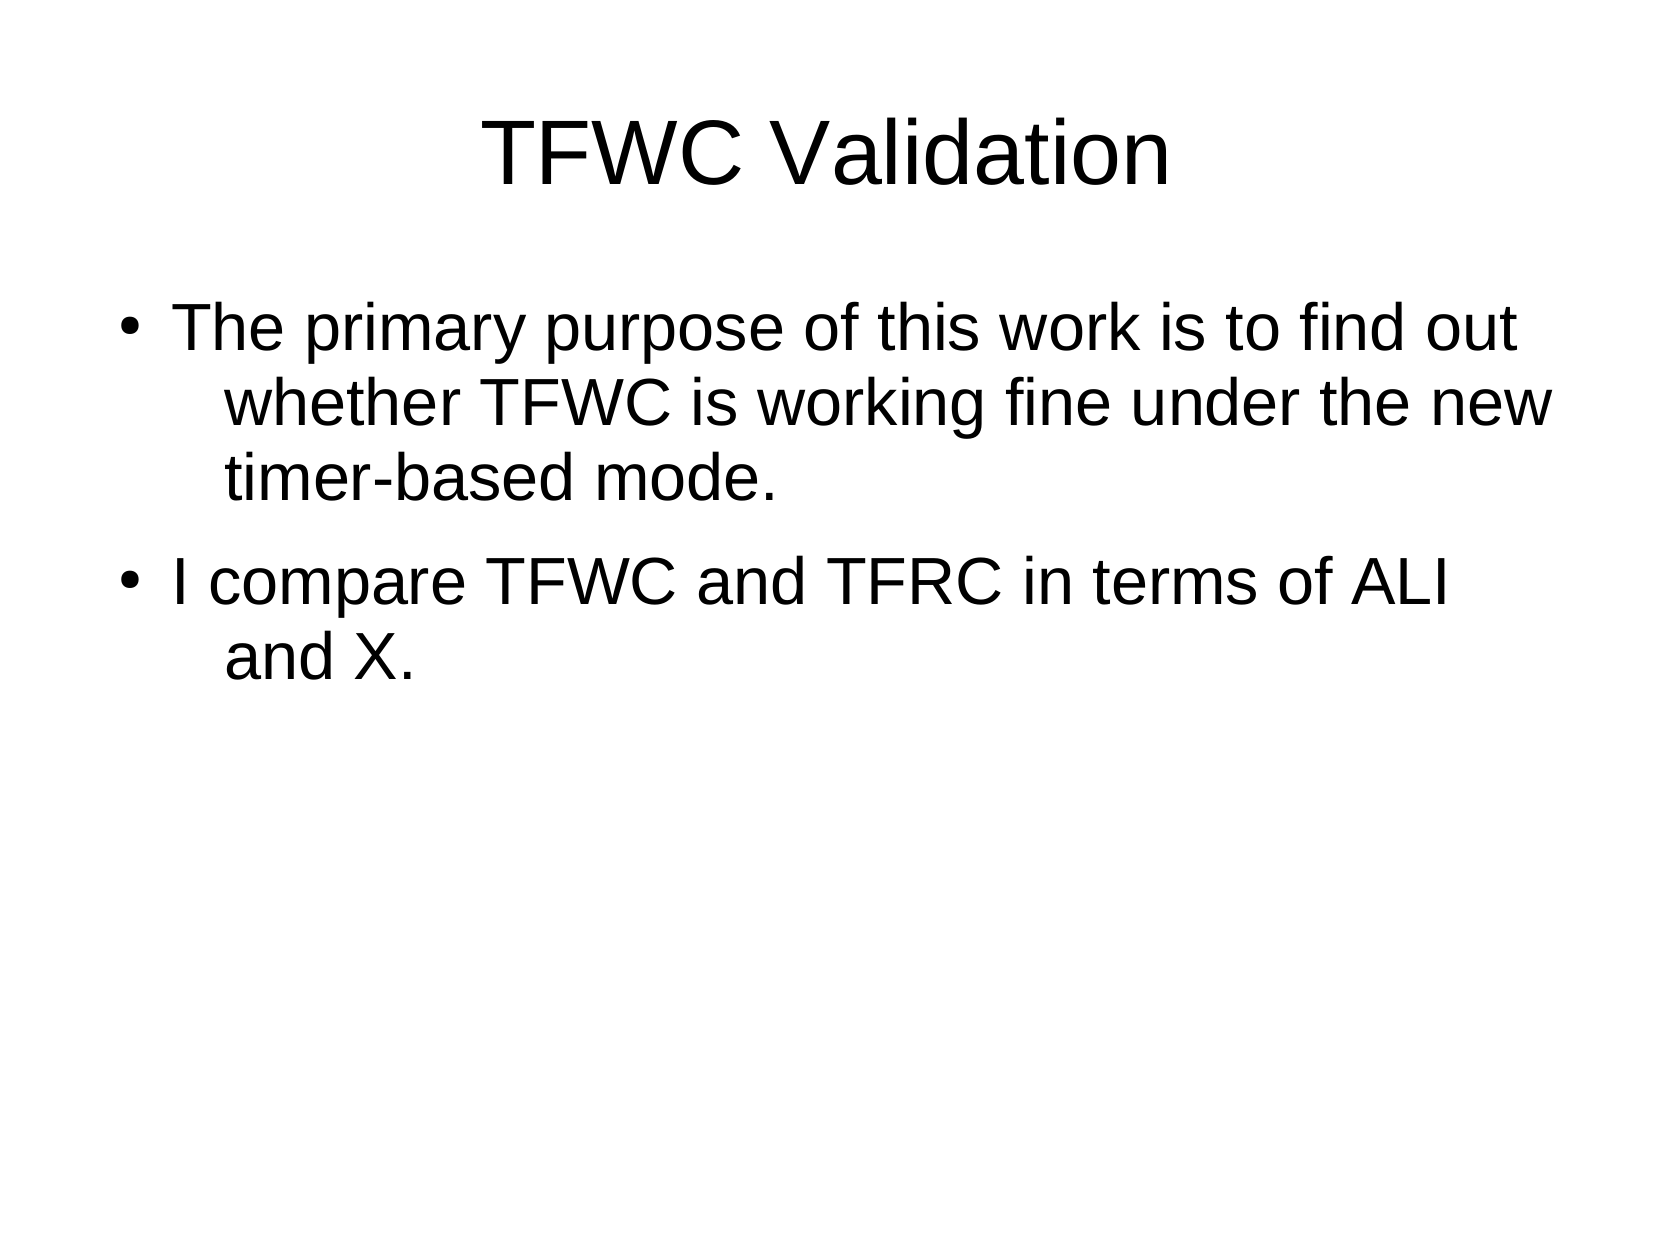

# TFWC Validation
The primary purpose of this work is to find out whether TFWC is working fine under the new timer-based mode.
I compare TFWC and TFRC in terms of ALI and X.